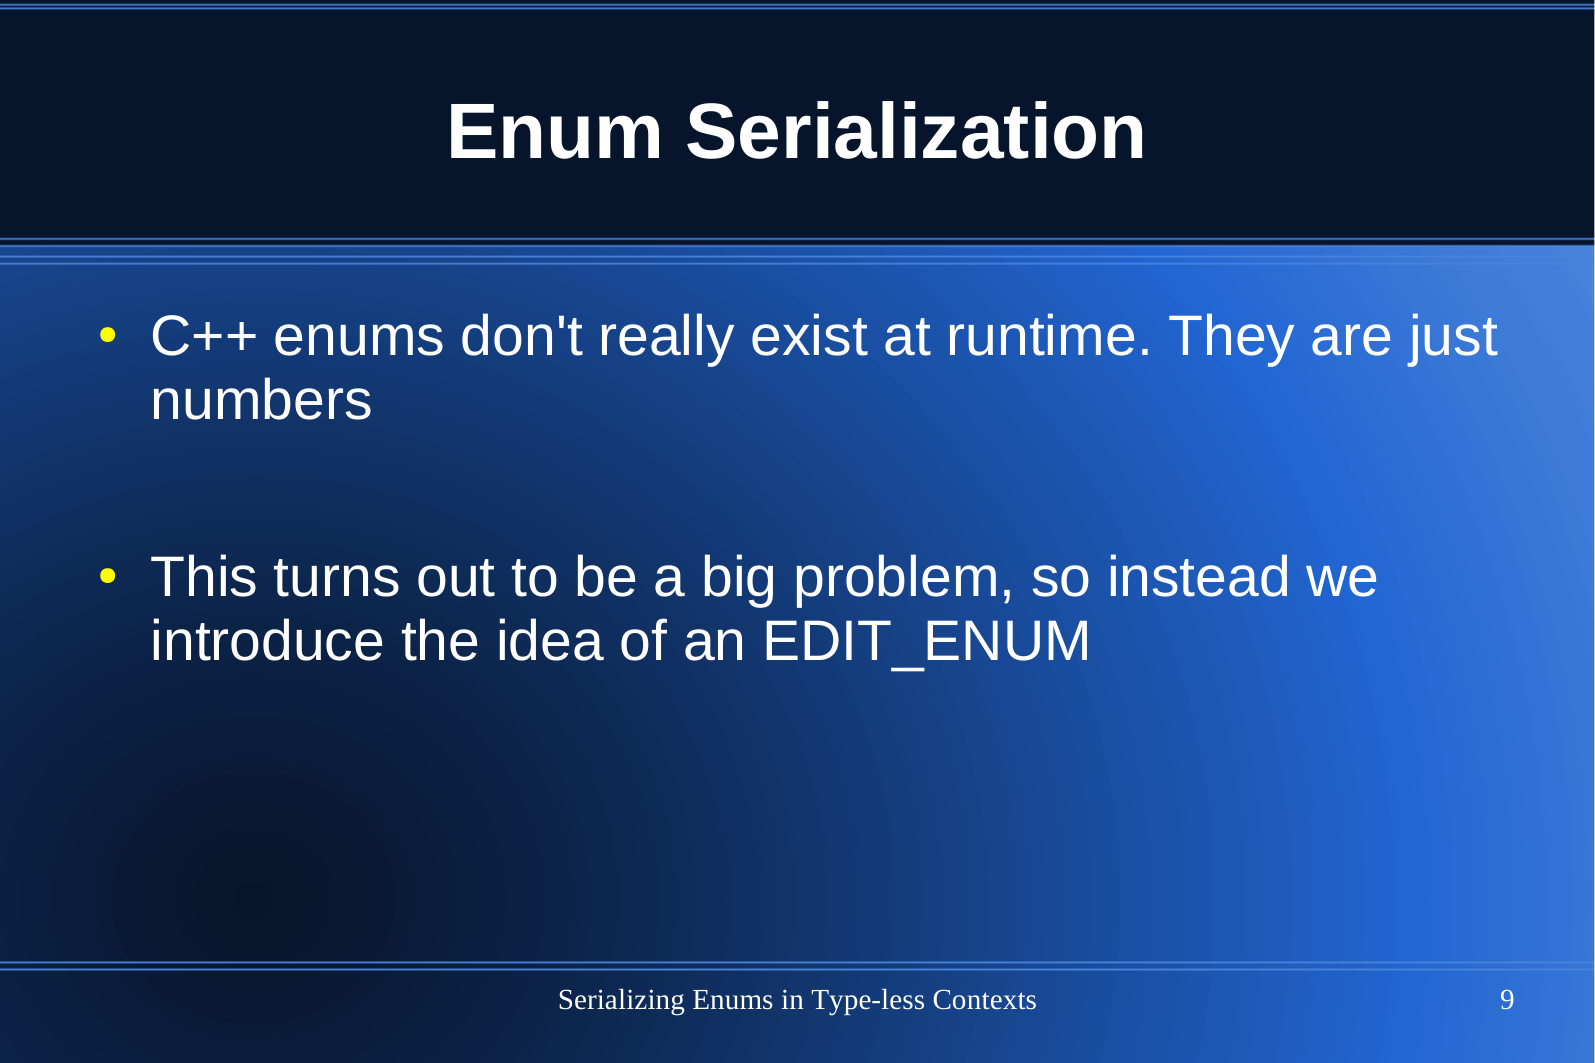

# Enum Serialization
C++ enums don't really exist at runtime. They are just numbers
This turns out to be a big problem, so instead we introduce the idea of an EDIT_ENUM
Serializing Enums in Type-less Contexts
9